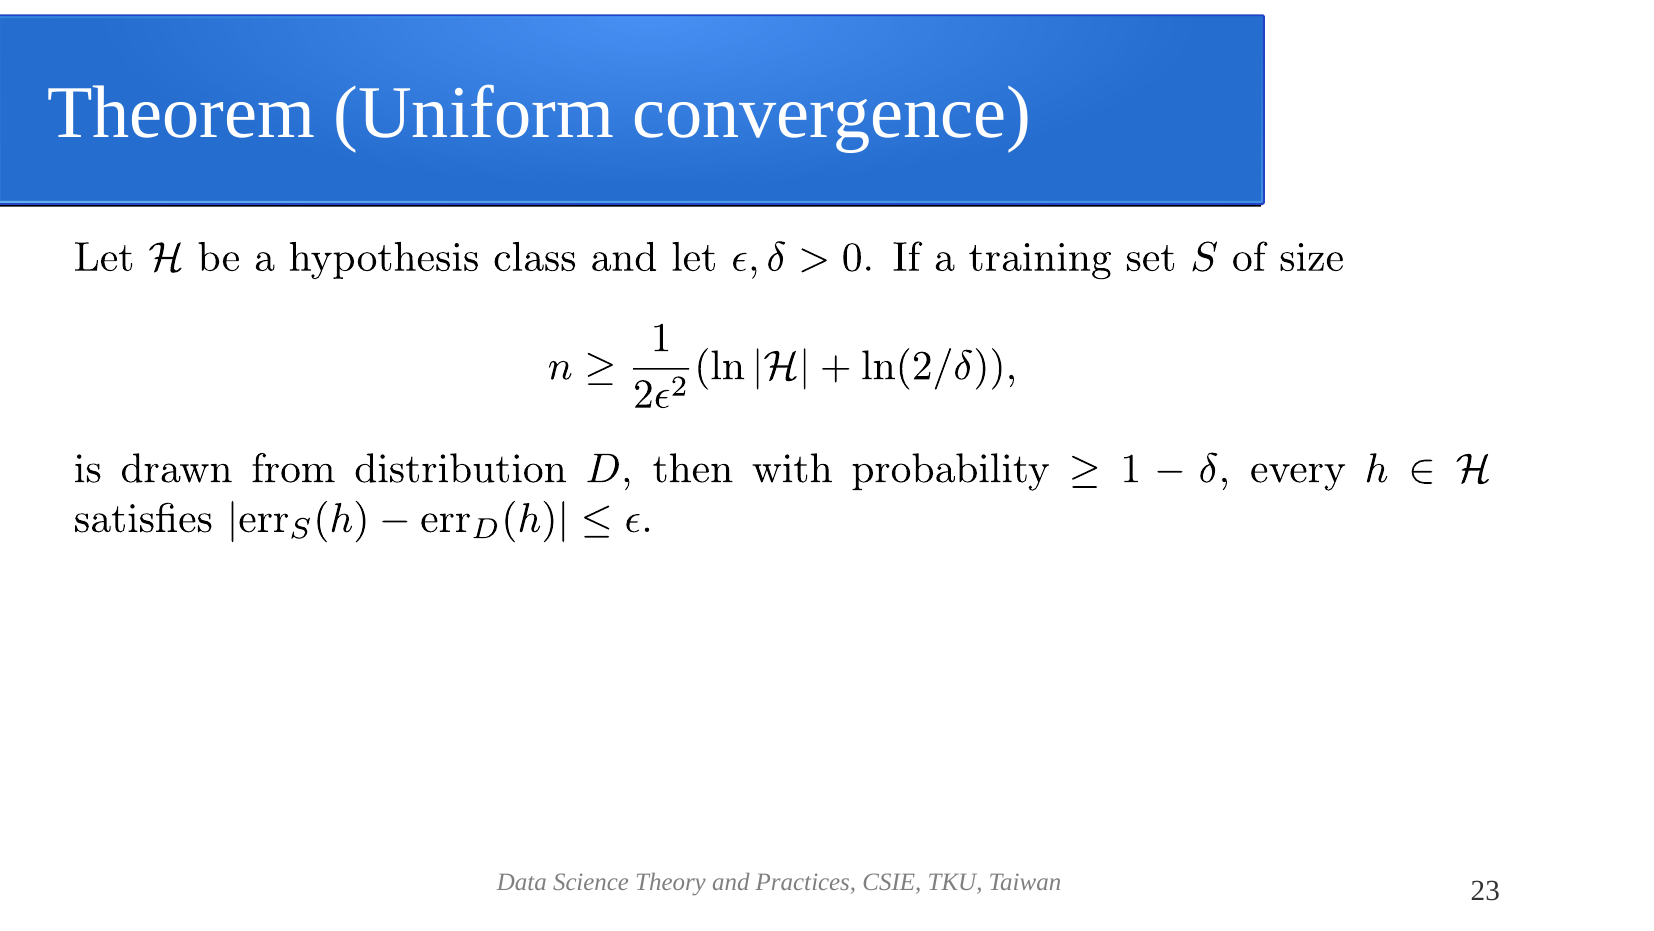

# Theorem (Uniform convergence)
Data Science Theory and Practices, CSIE, TKU, Taiwan
23